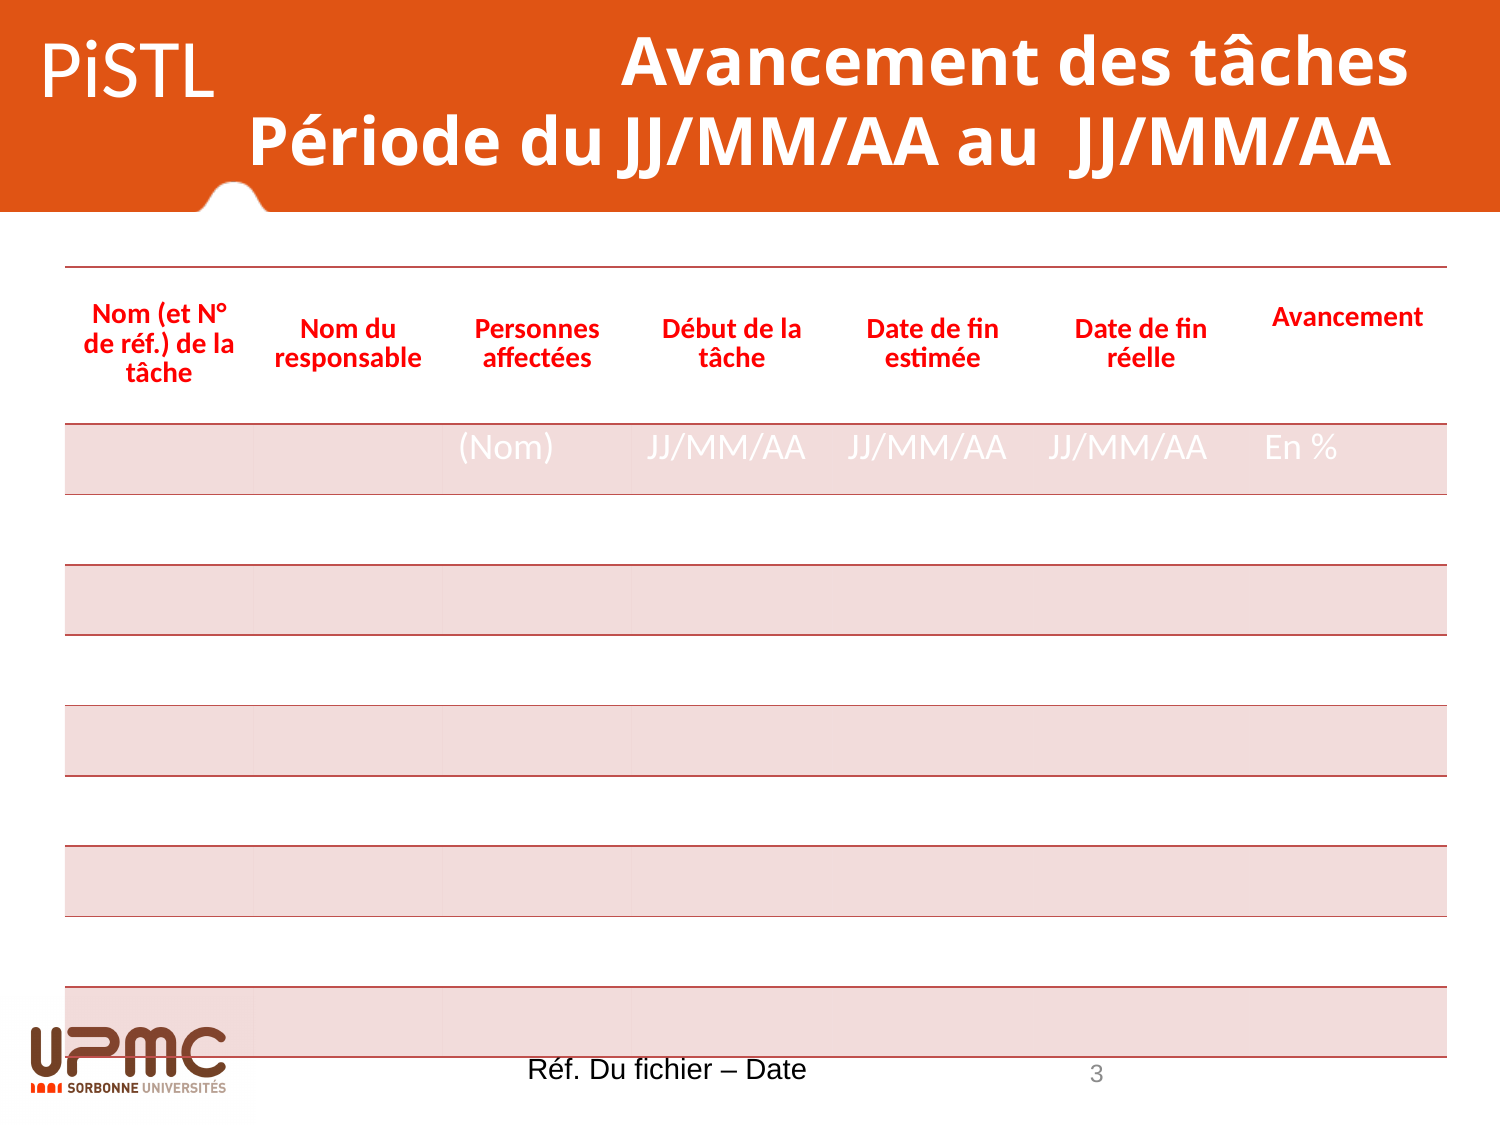

# Avancement des tâches Période du JJ/MM/AA au JJ/MM/AA
| Nom (et N° de réf.) de la tâche | Nom du responsable | Personnes affectées | Début de la tâche | Date de fin estimée | Date de fin réelle | Avancement |
| --- | --- | --- | --- | --- | --- | --- |
| | | (Nom) | JJ/MM/AA | JJ/MM/AA | JJ/MM/AA | En % |
| | | | | | | |
| | | | | | | |
| | | | | | | |
| | | | | | | |
| | | | | | | |
| | | | | | | |
| | | | | | | |
| | | | | | | |
| | | | | | En % |
| --- | --- | --- | --- | --- | --- |
| | | | | | |
| | | | | | |
| | | | | | |
| | | | | | |
Réf. Du fichier – Date